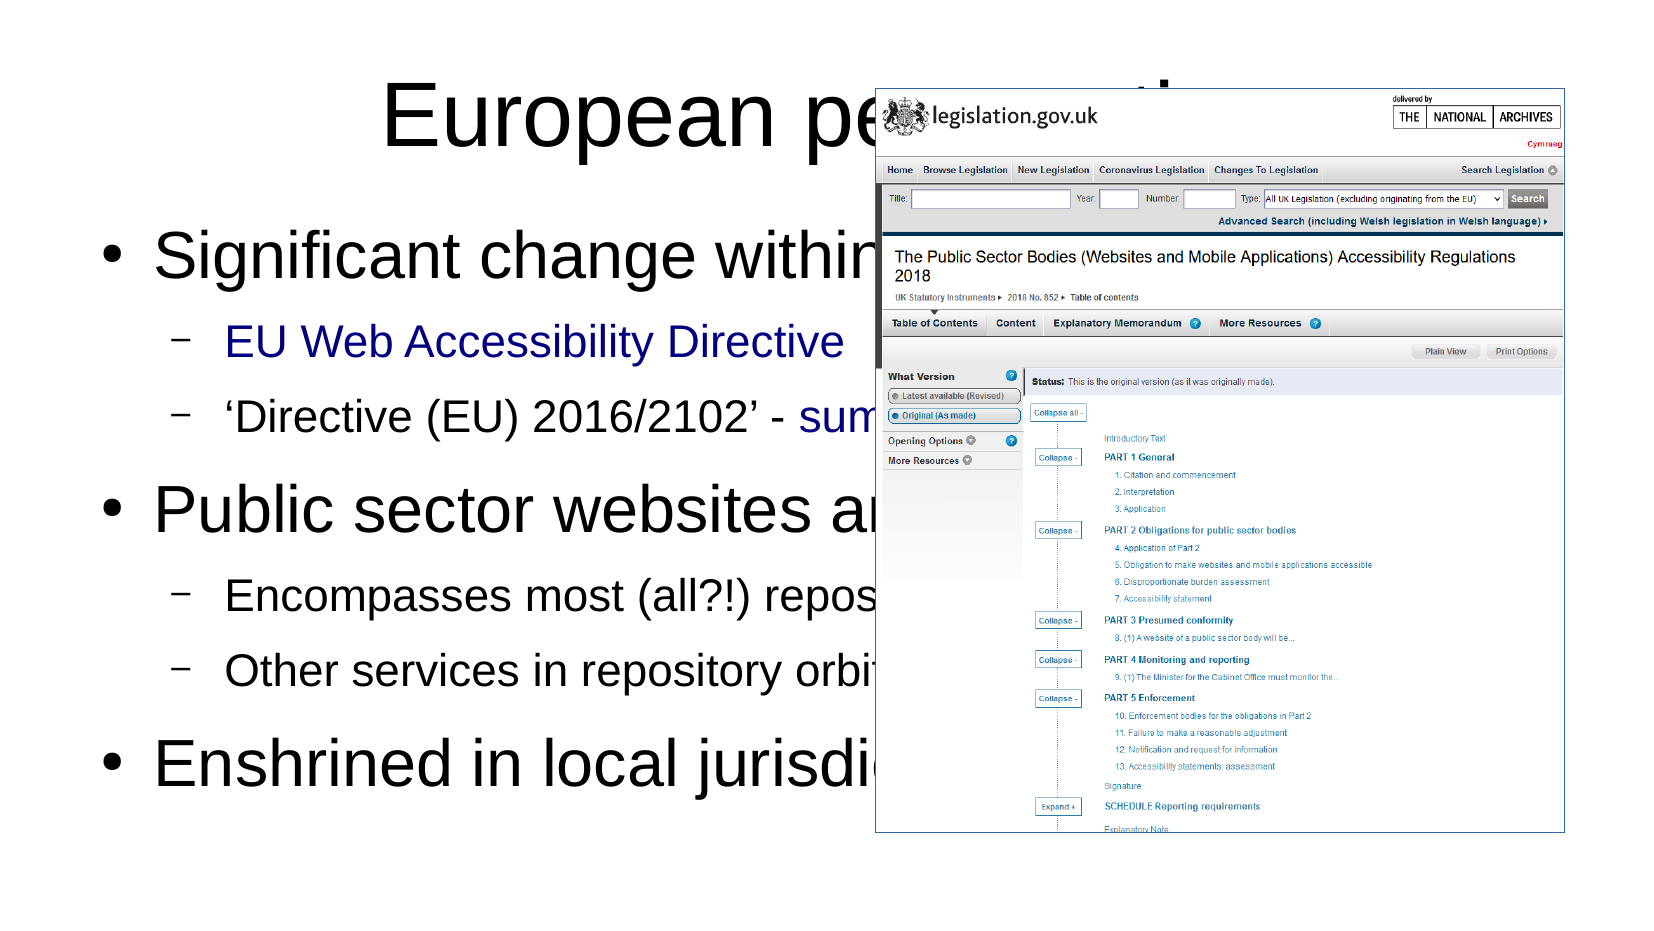

# European perspective
Significant change within EU/EEA
EU Web Accessibility Directive
‘Directive (EU) 2016/2102’ - summary
Public sector websites and mobile applications
Encompasses most (all?!) repositories
Other services in repository orbit…
Enshrined in local jurisdictions, e.g. UK